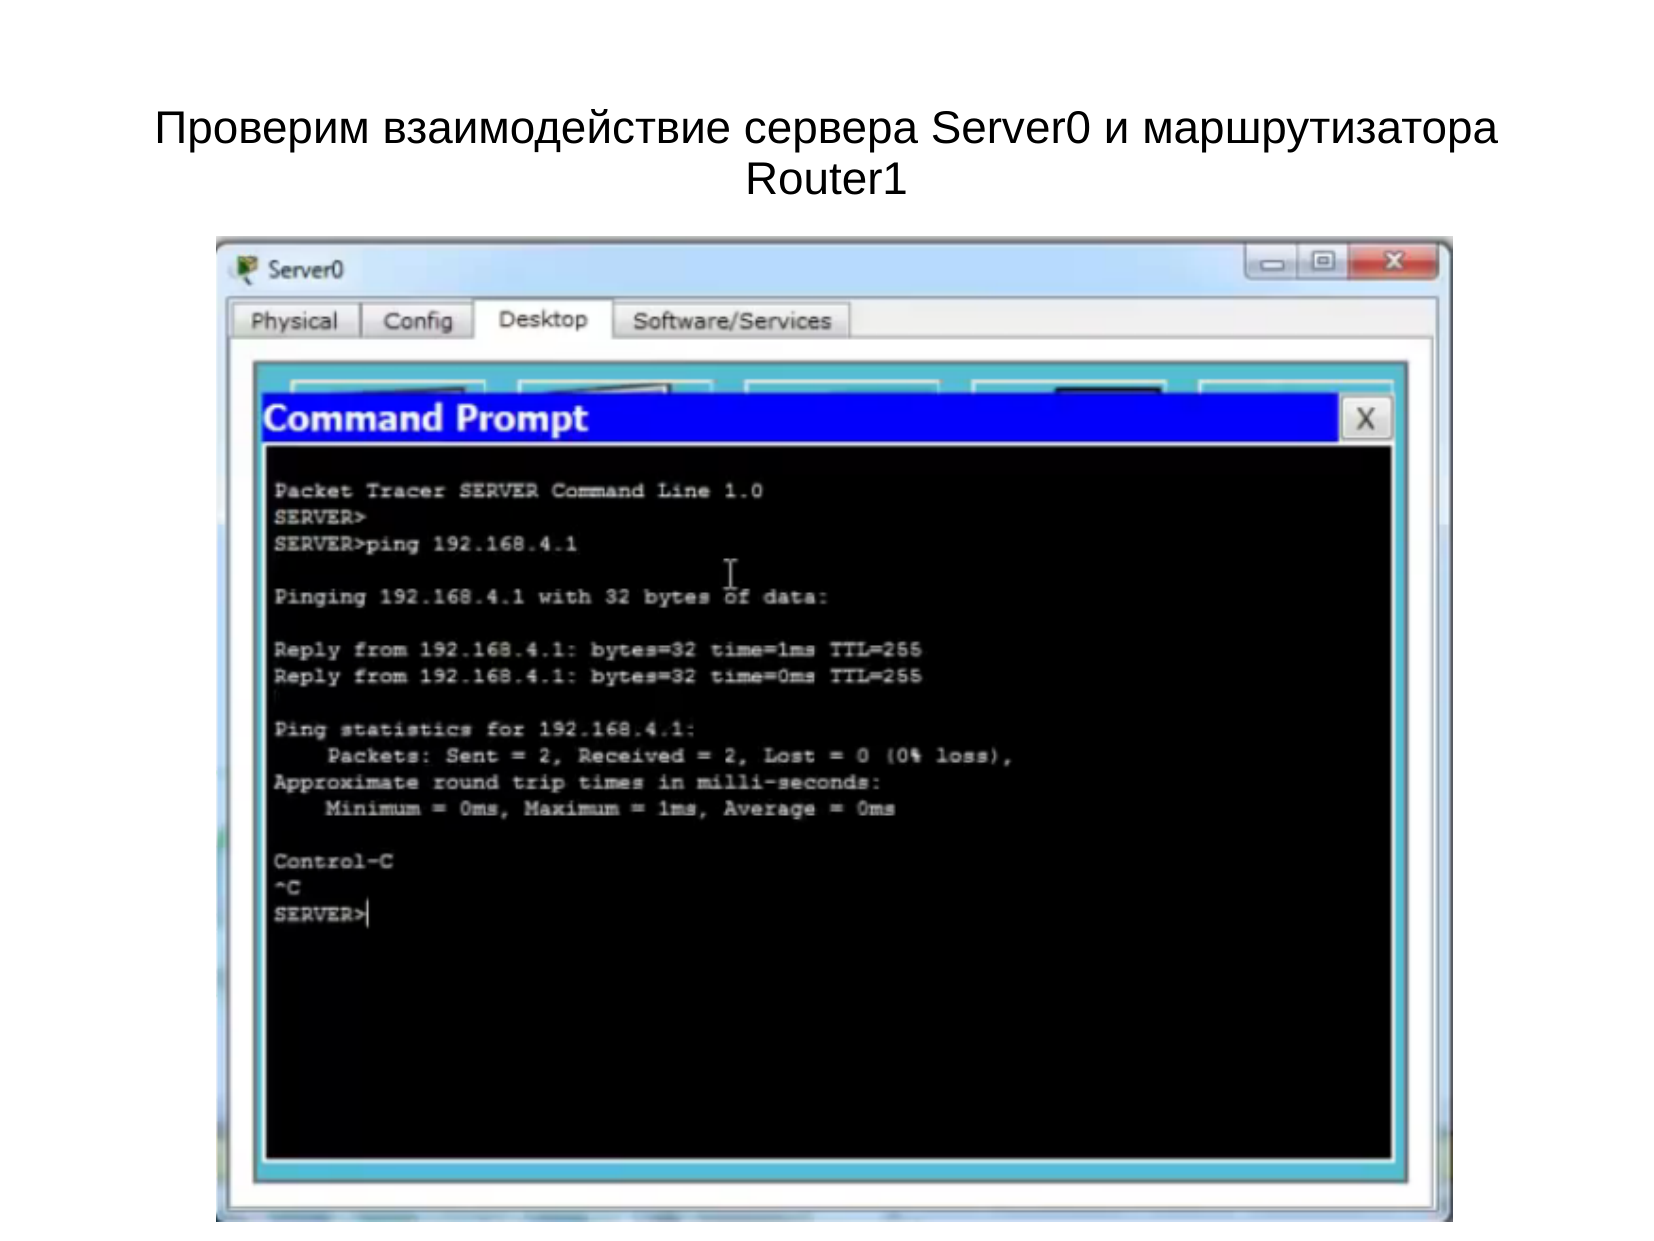

# Проверим взаимодействие сервера Server0 и маршрутизатора Router1